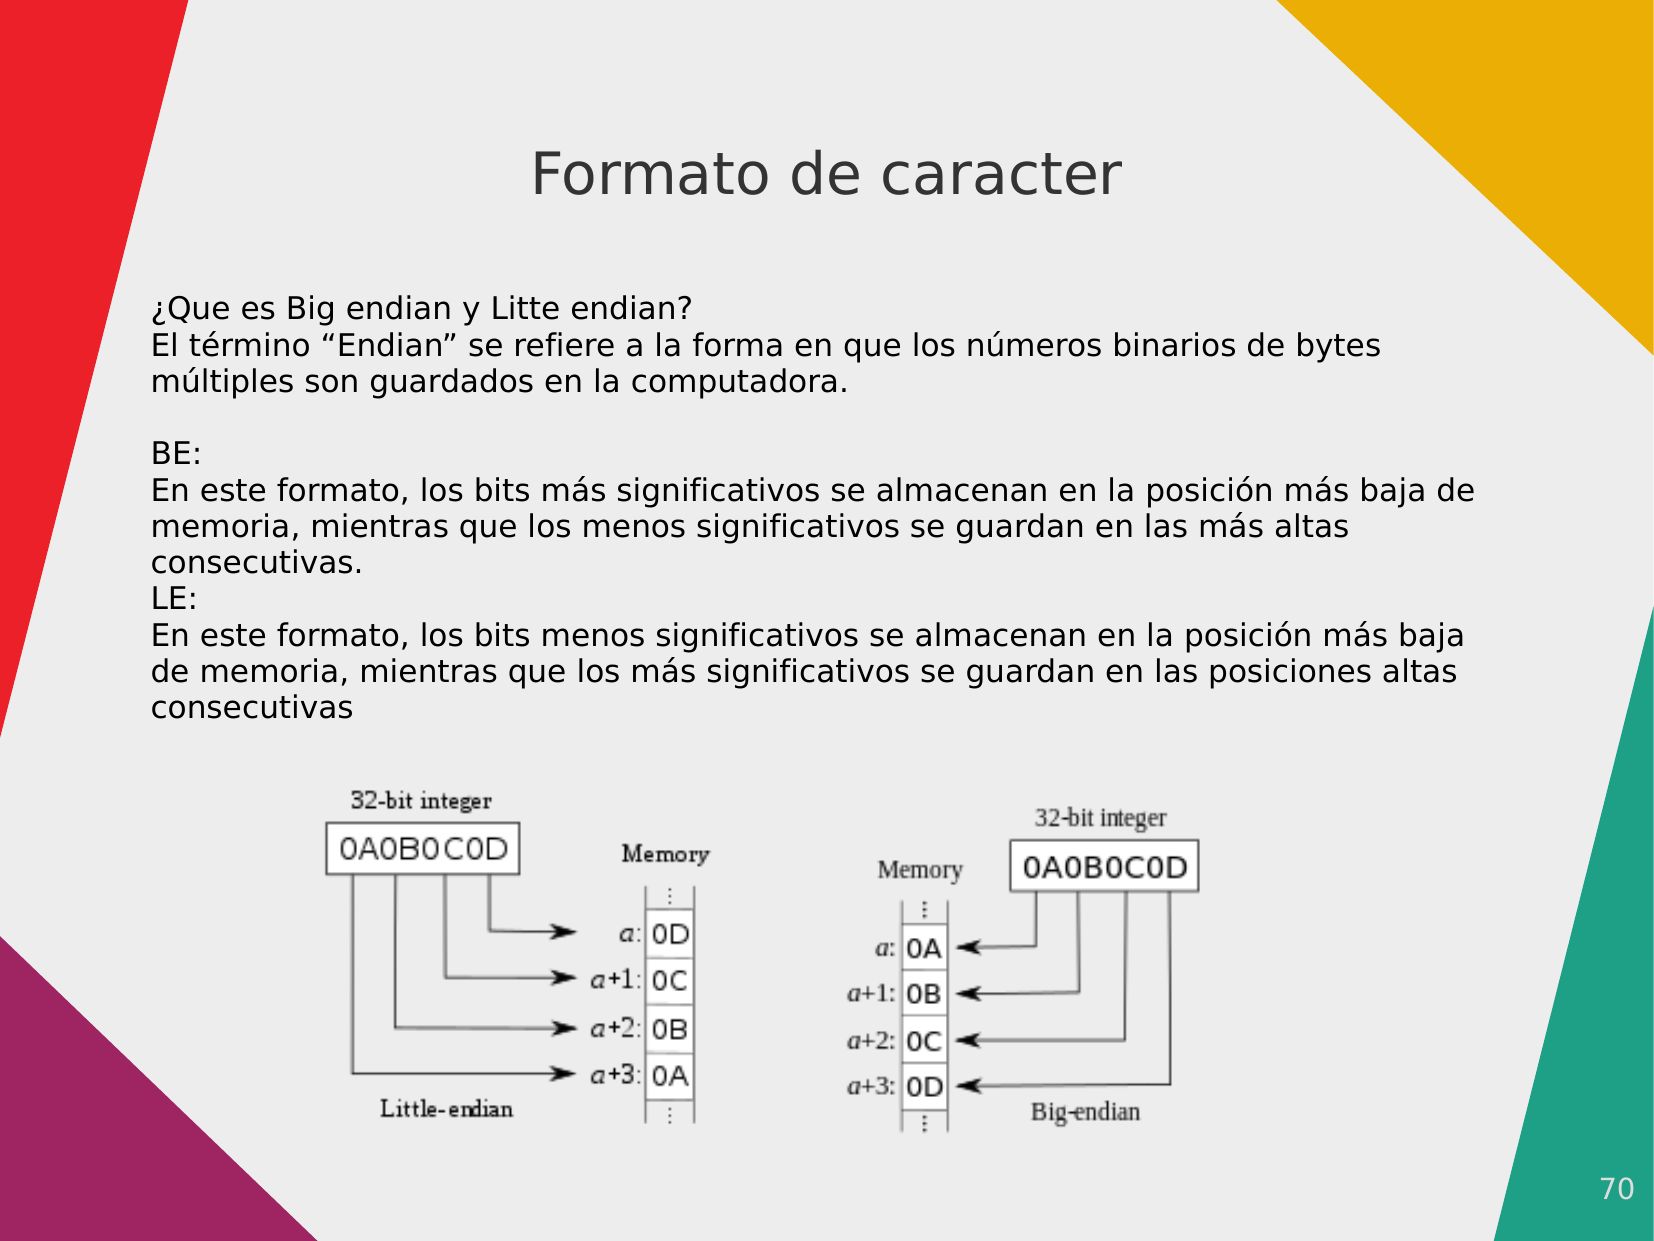

Formato de caracter
¿Que es Big endian y Litte endian?
El término “Endian” se refiere a la forma en que los números binarios de bytes múltiples son guardados en la computadora.
BE:
En este formato, los bits más significativos se almacenan en la posición más baja de memoria, mientras que los menos significativos se guardan en las más altas consecutivas.
LE:
En este formato, los bits menos significativos se almacenan en la posición más baja de memoria, mientras que los más significativos se guardan en las posiciones altas consecutivas
70